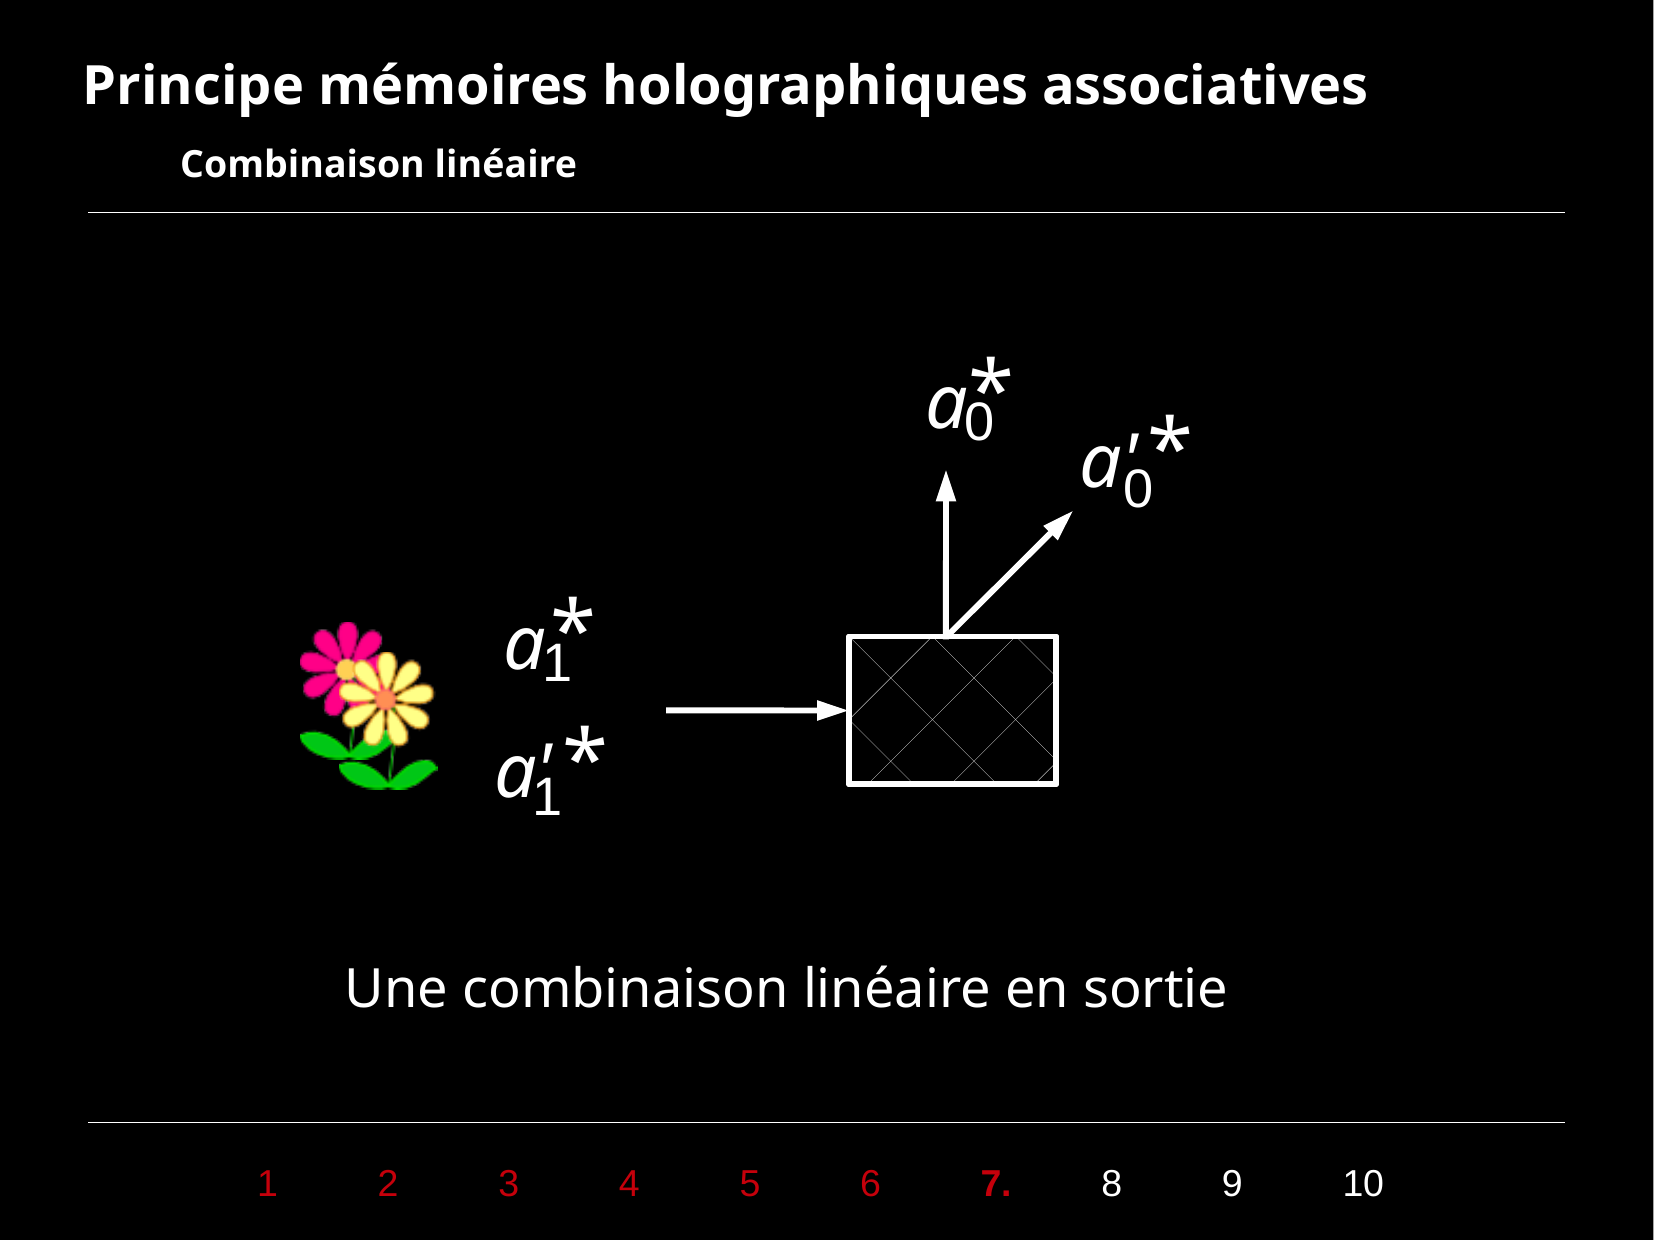

# Principe mémoires holographiques associatives
Combinaison linéaire
*
a
0
*
a'
0
*
a
1
*
a'
1
Une combinaison linéaire en sortie
1
2
3
4
5
6
7.
8
9
10